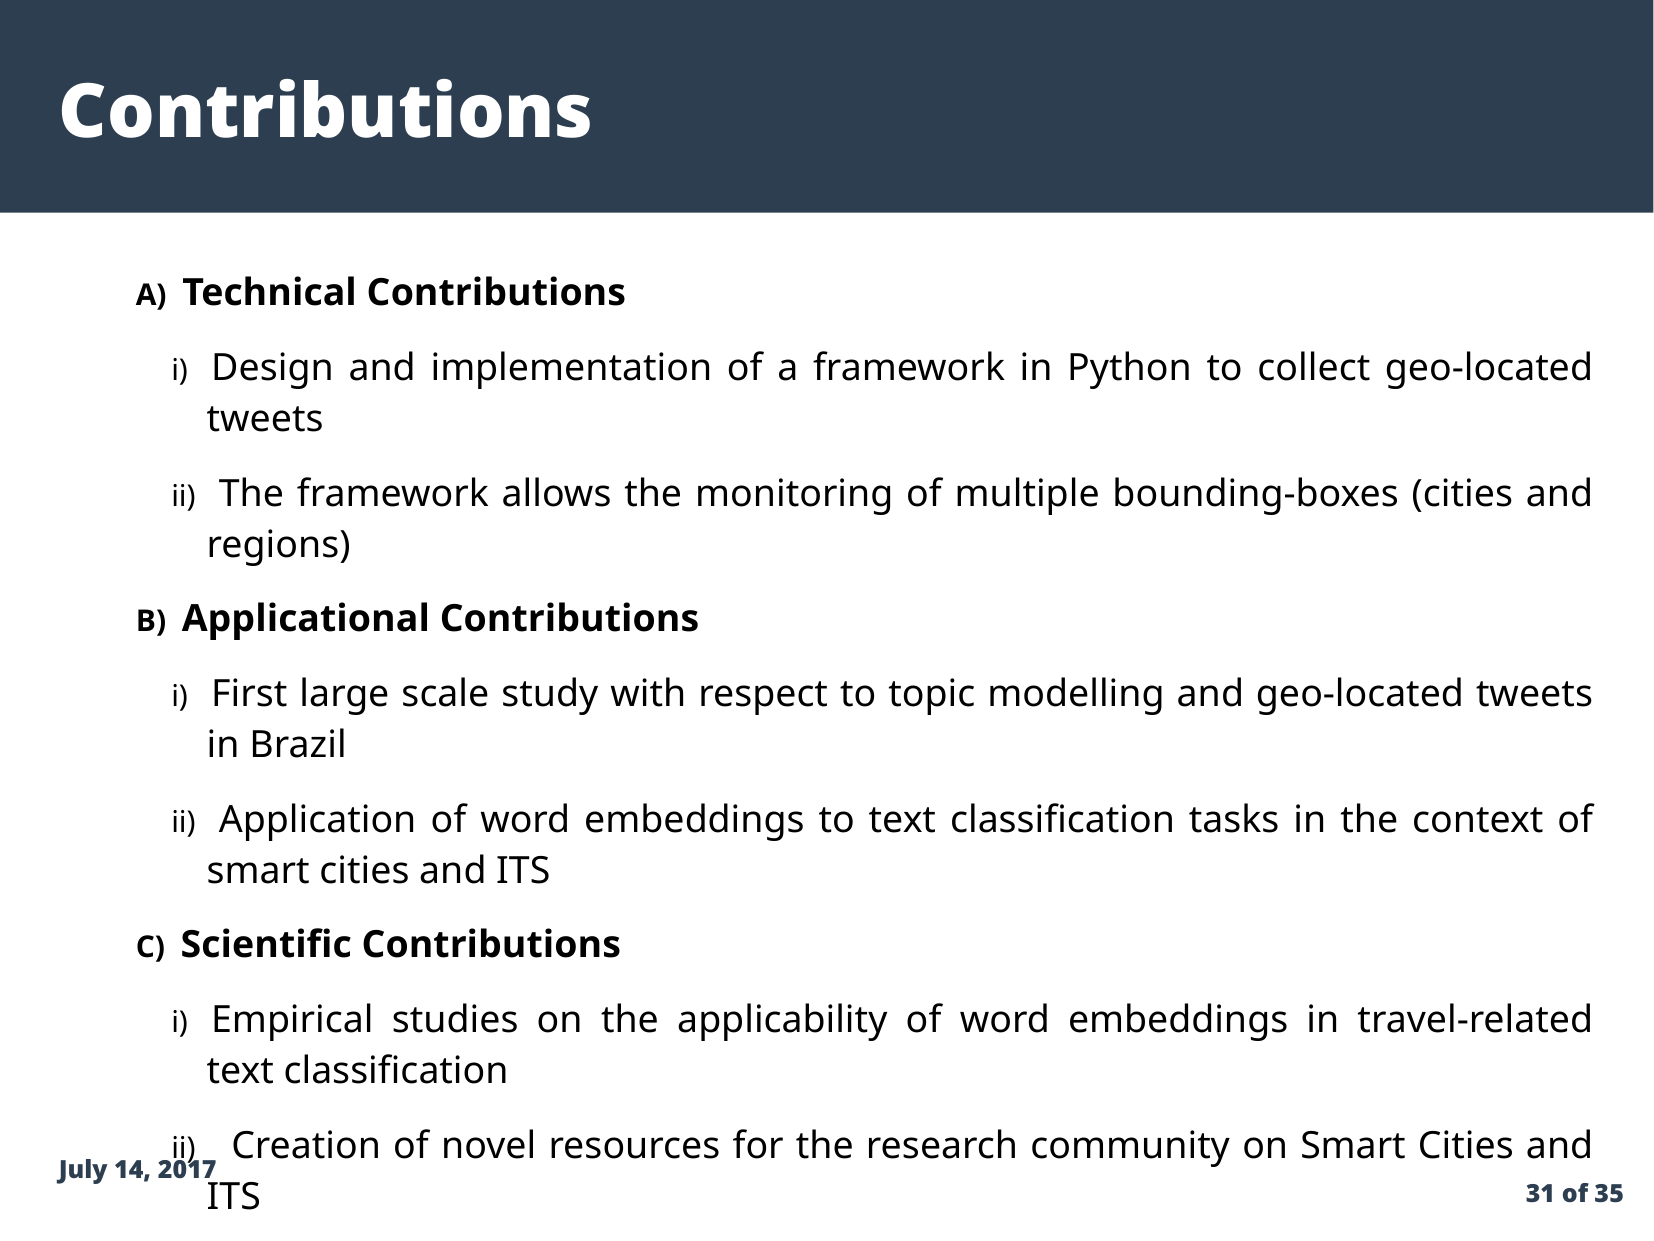

# Contributions
Technical Contributions
Design and implementation of a framework in Python to collect geo-located tweets
The framework allows the monitoring of multiple bounding-boxes (cities and regions)
Applicational Contributions
First large scale study with respect to topic modelling and geo-located tweets in Brazil
Application of word embeddings to text classification tasks in the context of smart cities and ITS
Scientific Contributions
Empirical studies on the applicability of word embeddings in travel-related text classification
 Creation of novel resources for the research community on Smart Cities and ITS
July 14, 2017
31